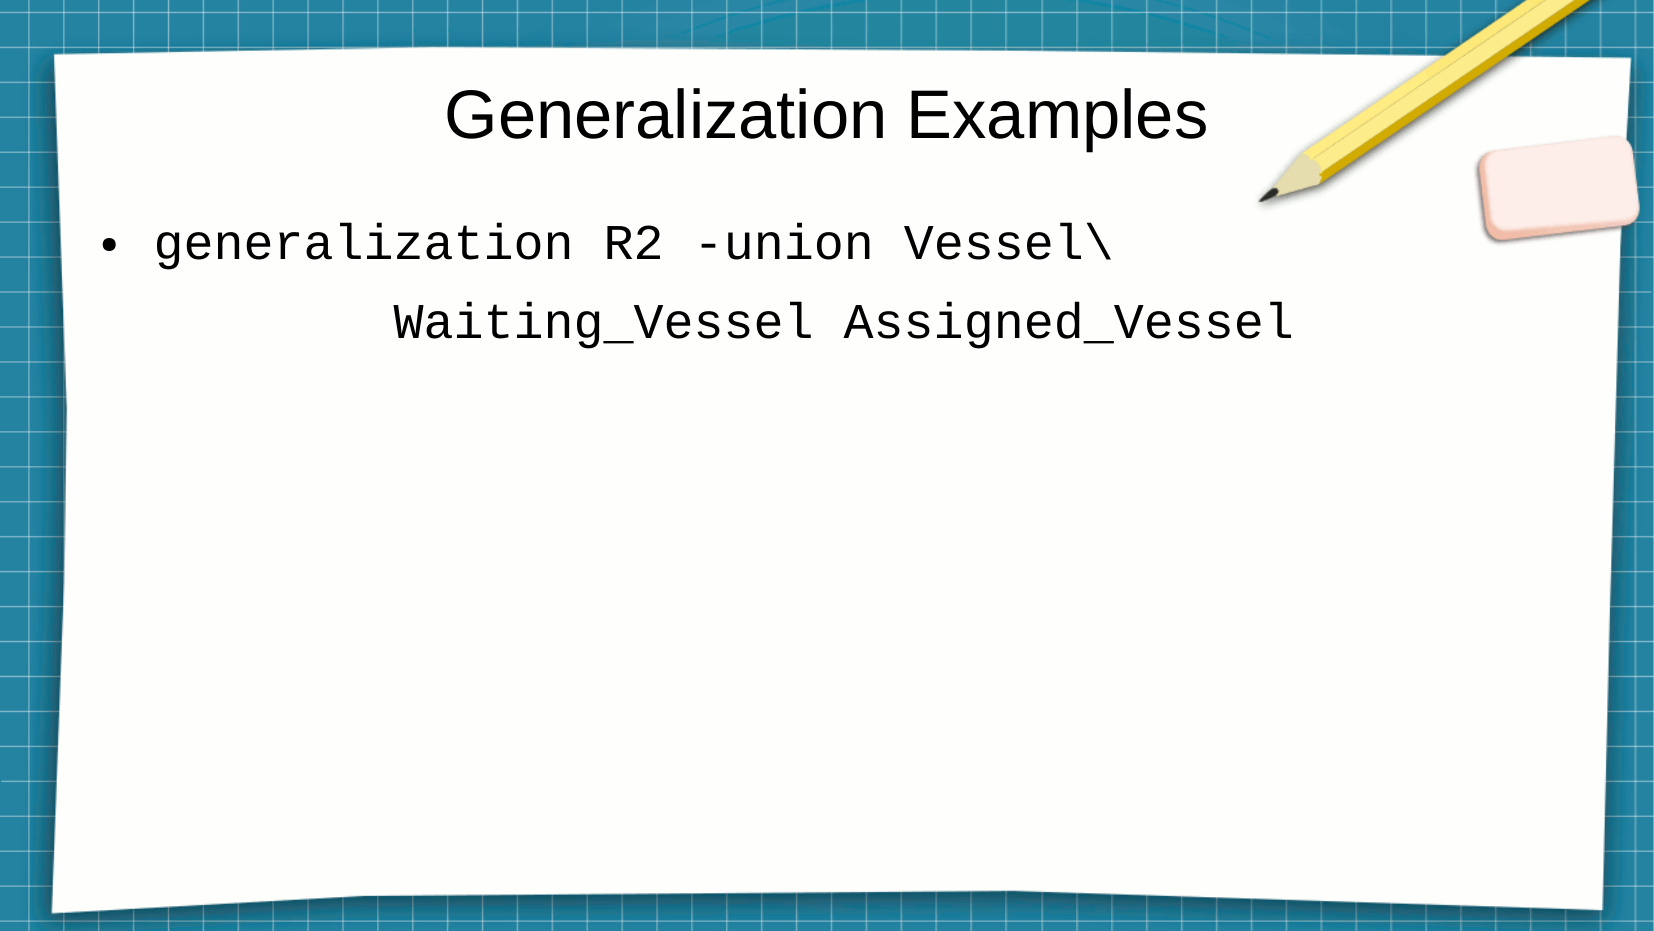

# Generalization Examples
generalization R2 -union Vessel\
 Waiting_Vessel Assigned_Vessel